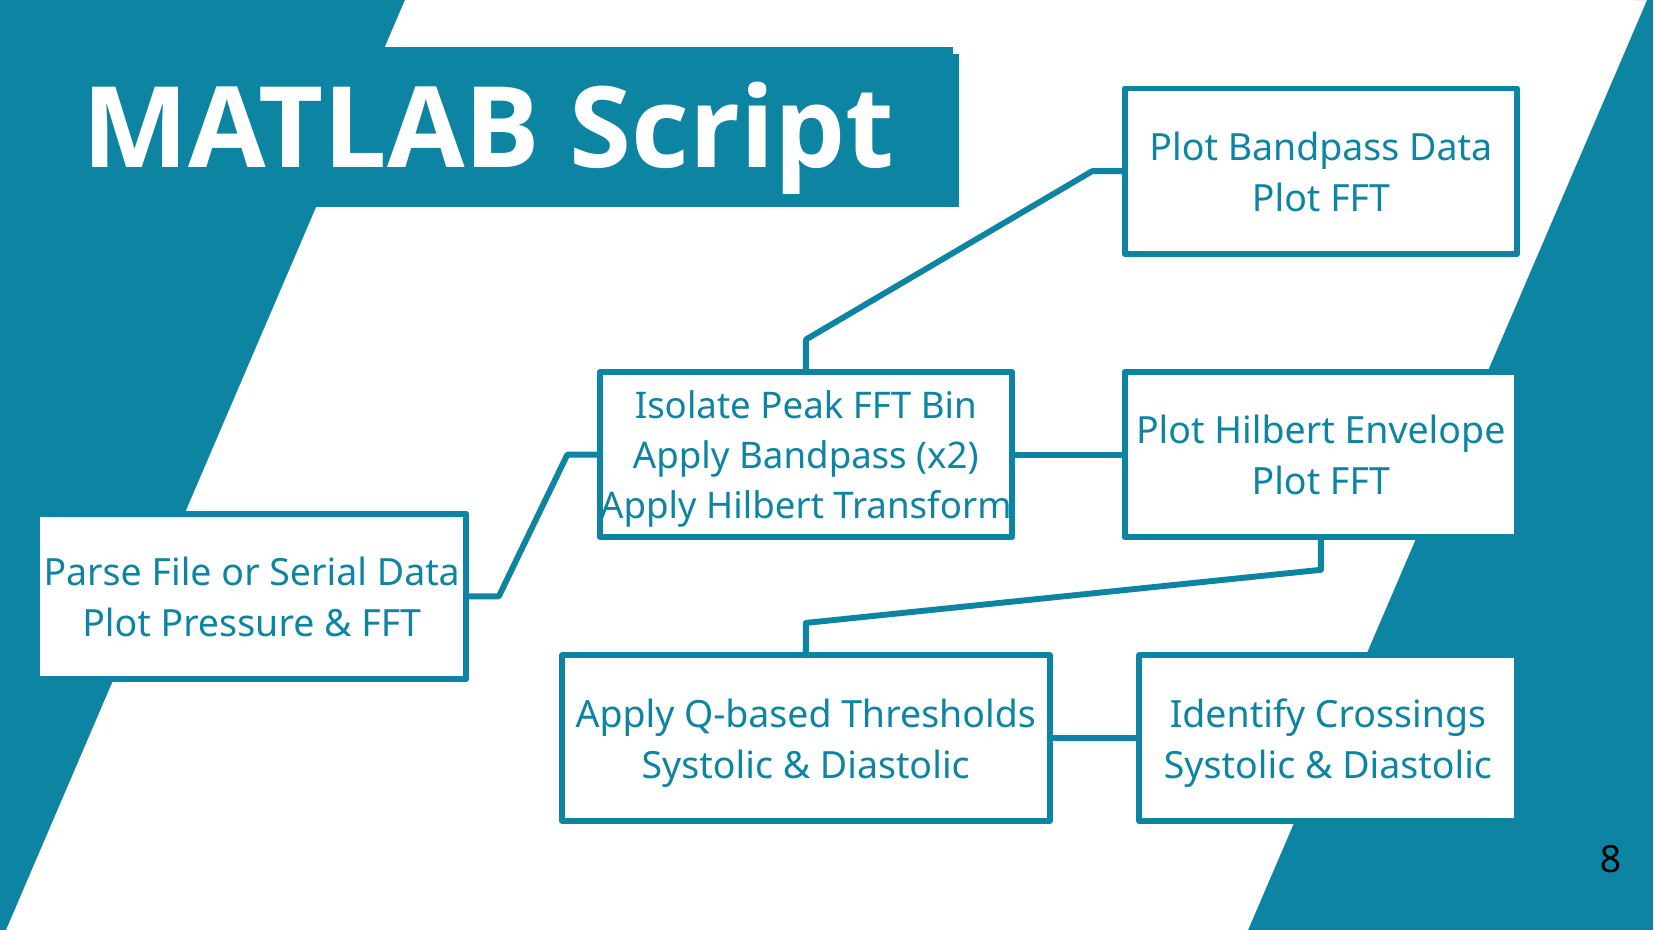

MATLAB Script
Plot Bandpass Data
Plot FFT
Isolate Peak FFT Bin
Apply Bandpass (x2)
Apply Hilbert Transform
Plot Hilbert Envelope
Plot FFT
# Parse File or Serial Data
Plot Pressure & FFT
Apply Q-based Thresholds
Systolic & Diastolic
Identify Crossings
Systolic & Diastolic